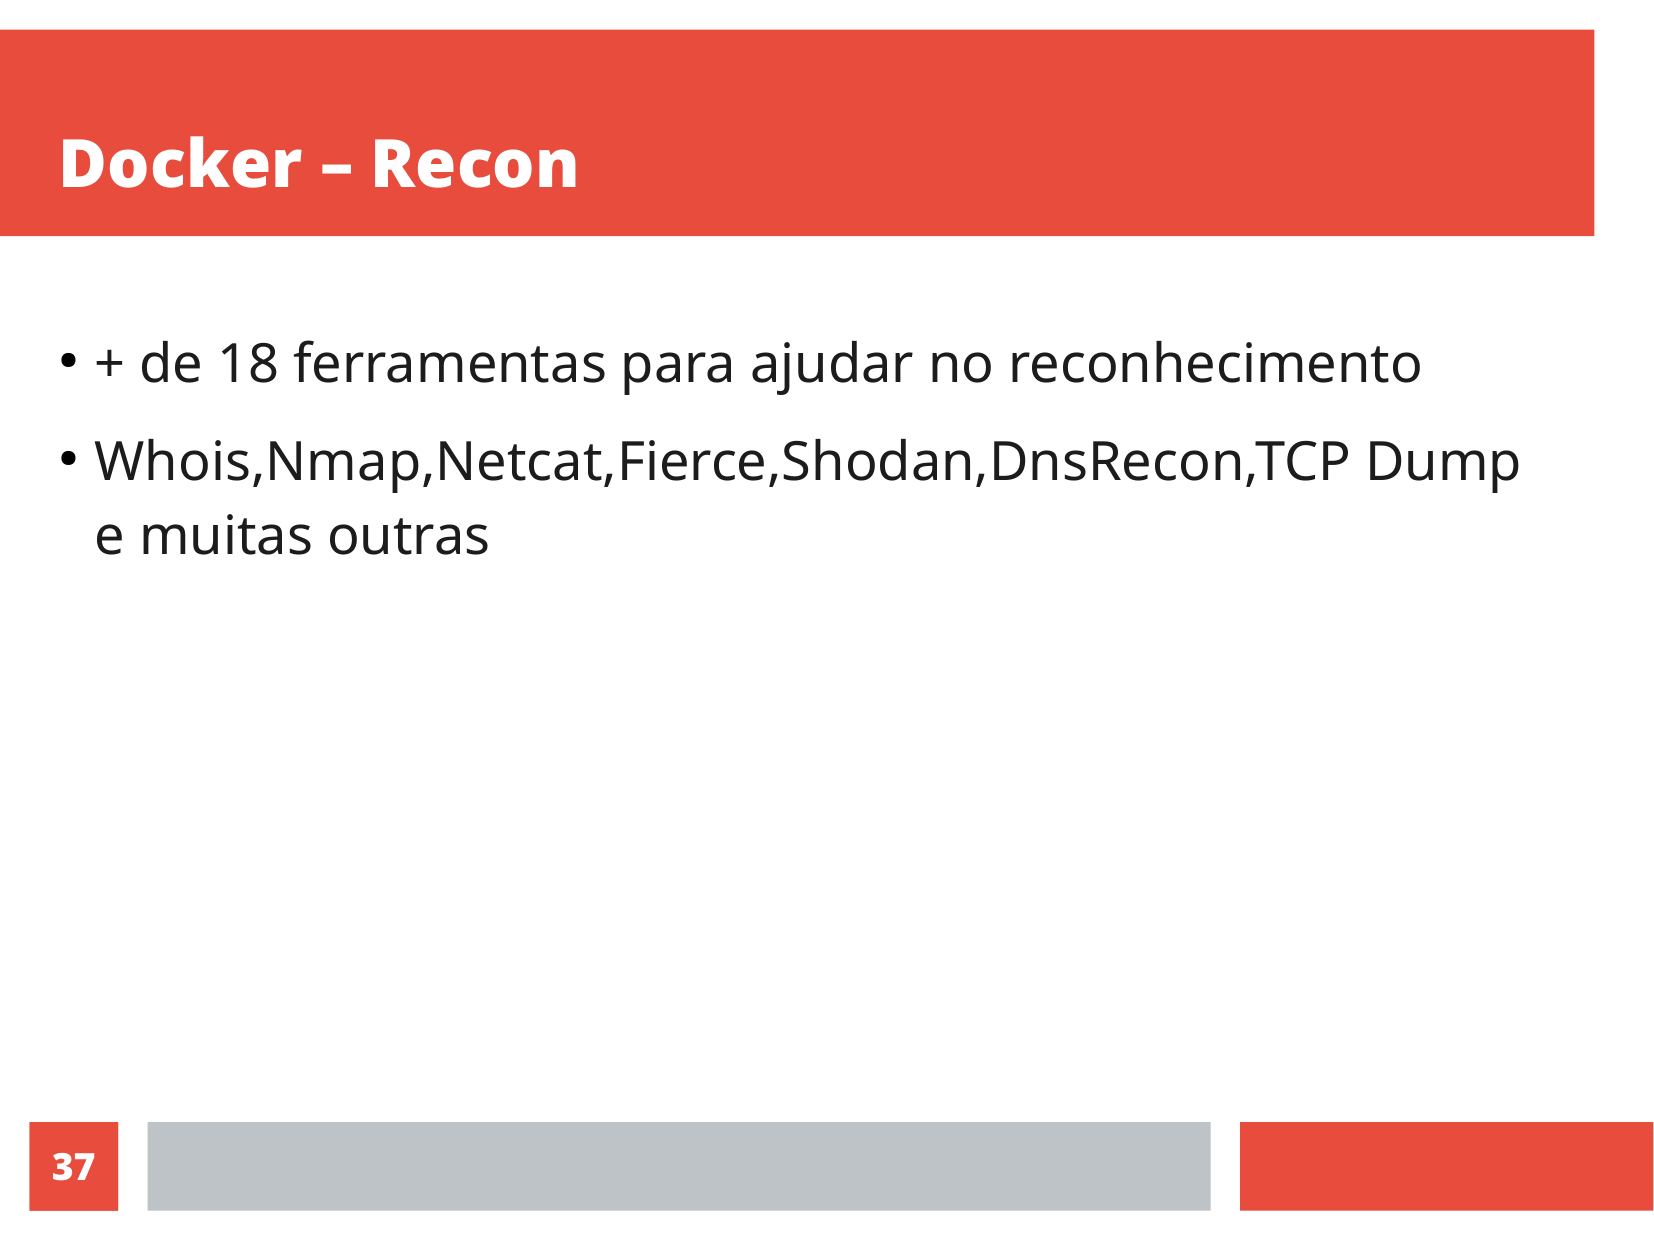

# Docker – Recon
+ de 18 ferramentas para ajudar no reconhecimento
Whois,Nmap,Netcat,Fierce,Shodan,DnsRecon,TCP Dump e muitas outras
37